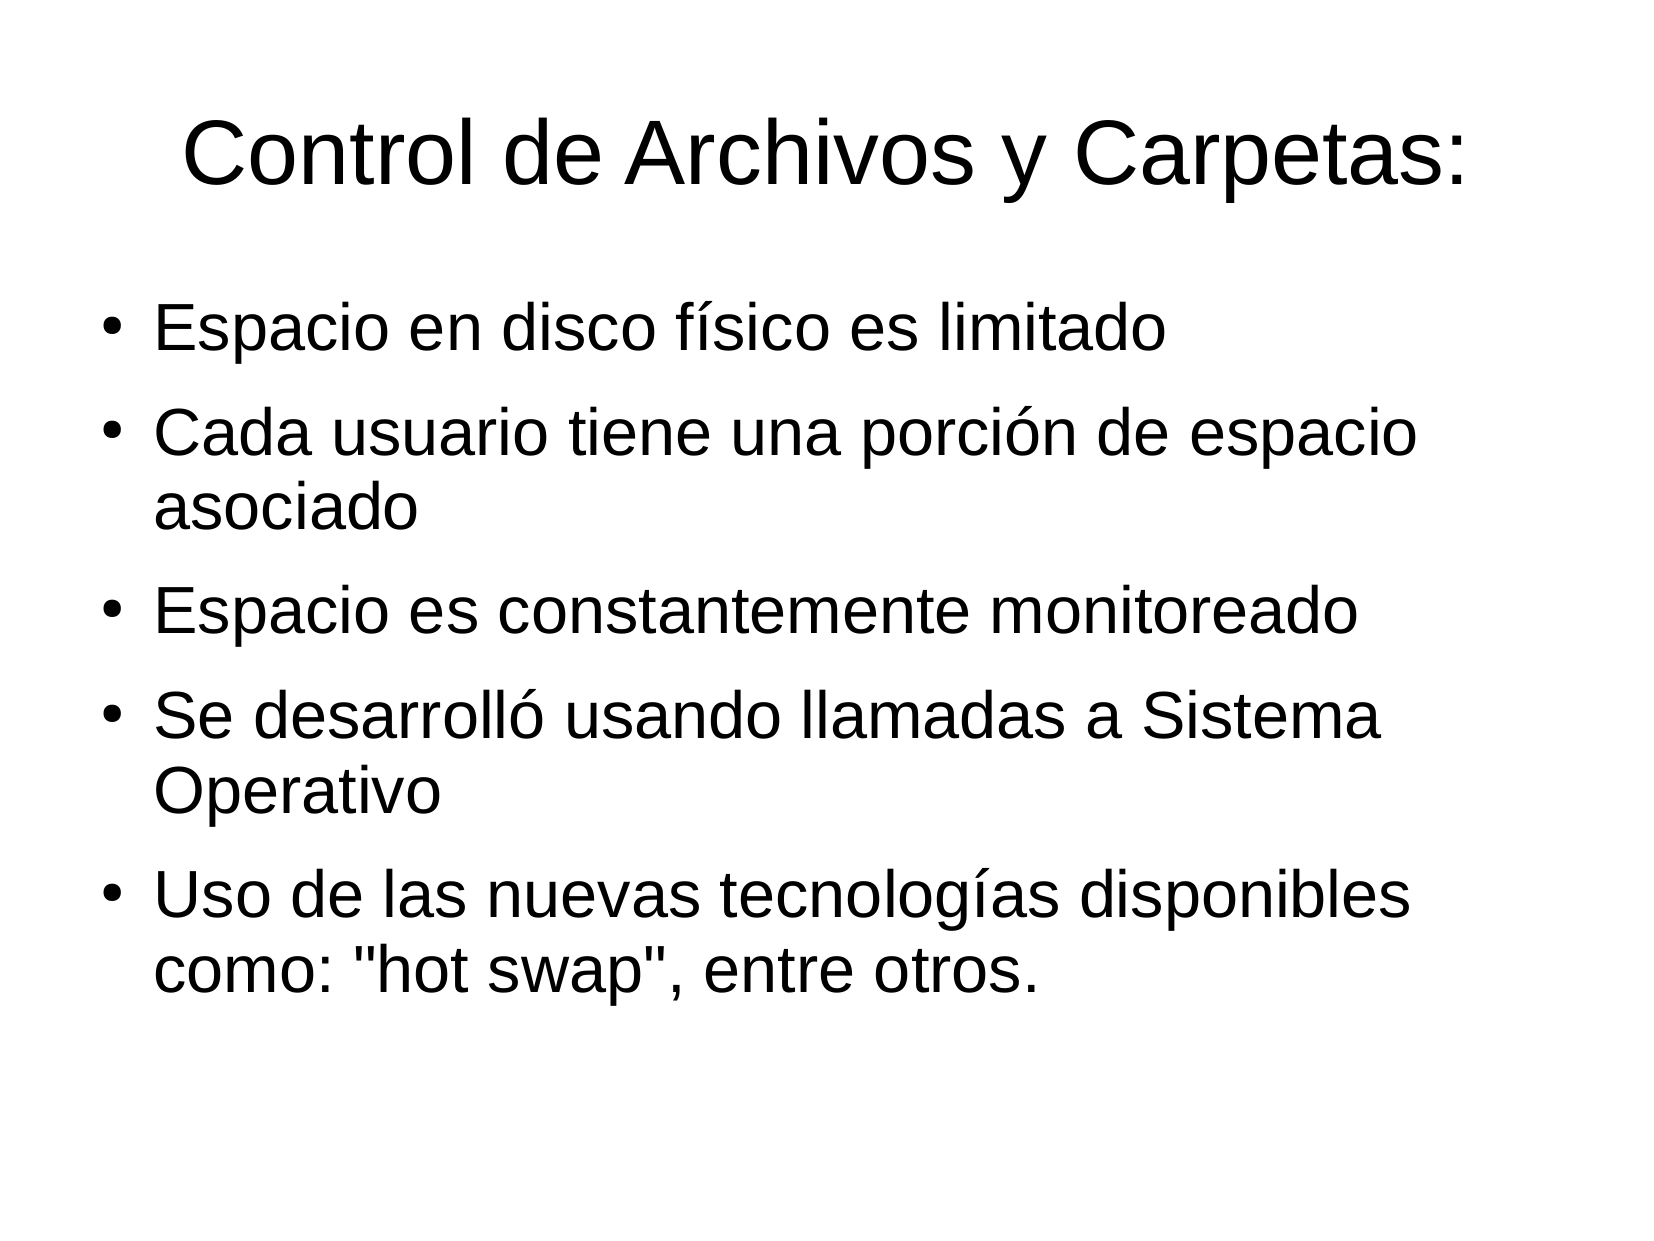

# Control de Archivos y Carpetas:
Espacio en disco físico es limitado
Cada usuario tiene una porción de espacio asociado
Espacio es constantemente monitoreado
Se desarrolló usando llamadas a Sistema Operativo
Uso de las nuevas tecnologías disponibles como: "hot swap", entre otros.